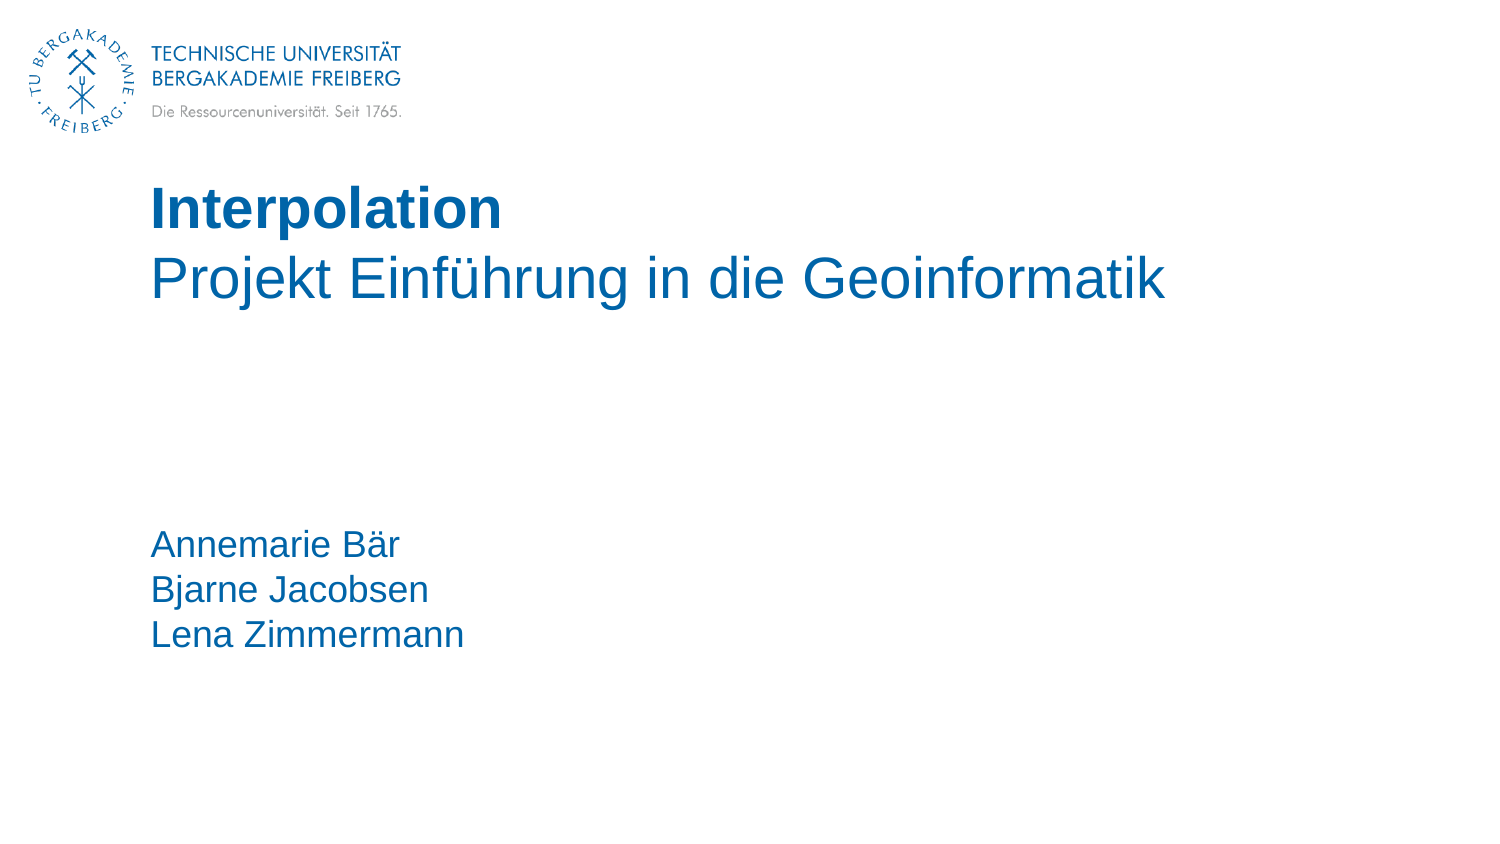

# Interpolation Projekt Einführung in die Geoinformatik Annemarie Bär Bjarne Jacobsen Lena Zimmermann